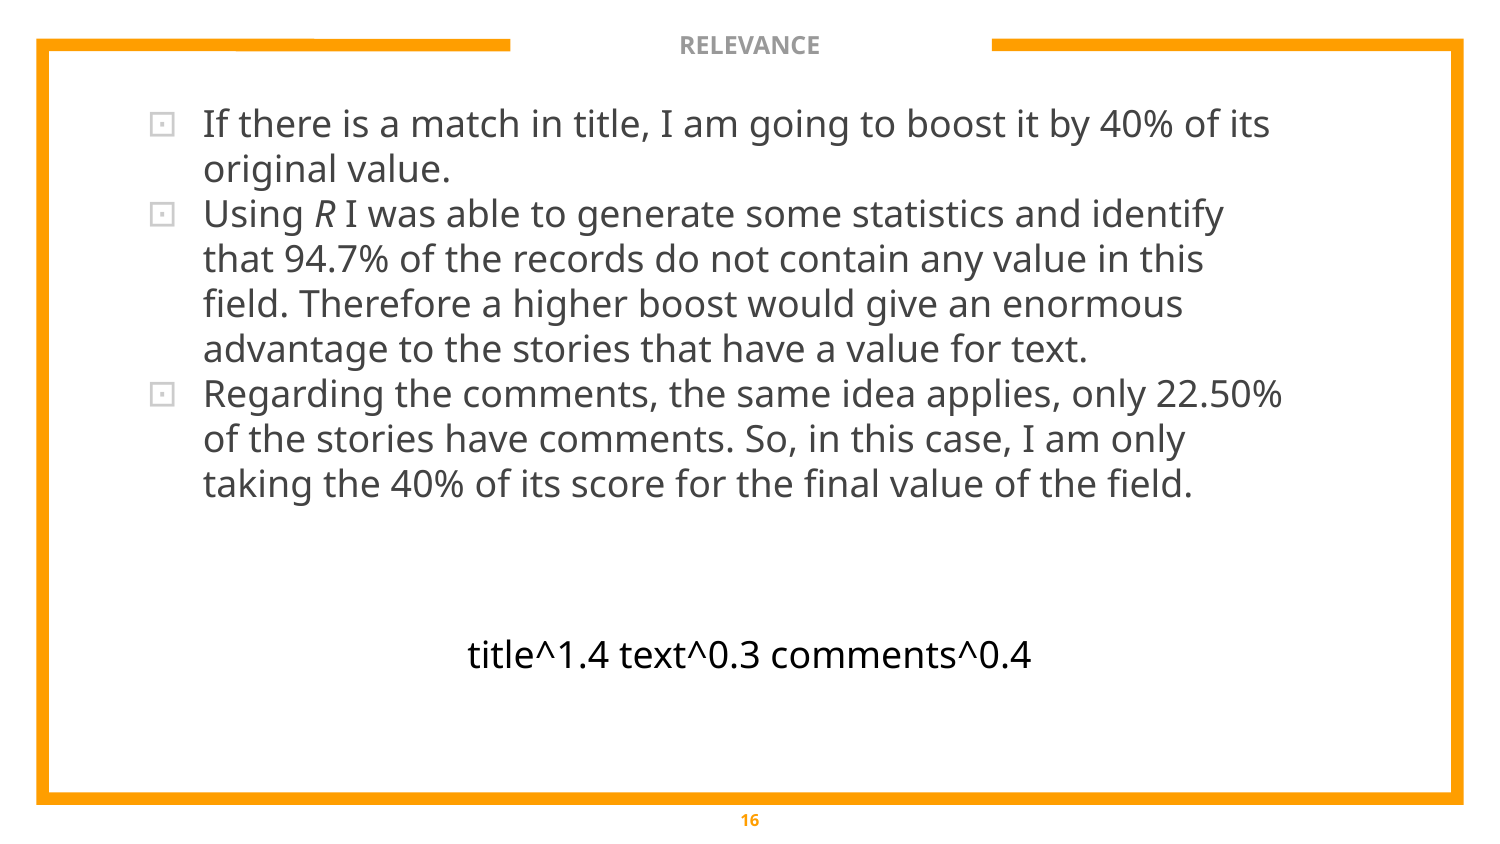

# RELEVANCE
If there is a match in title, I am going to boost it by 40% of its original value.
Using R I was able to generate some statistics and identify that 94.7% of the records do not contain any value in this field. Therefore a higher boost would give an enormous advantage to the stories that have a value for text.
Regarding the comments, the same idea applies, only 22.50% of the stories have comments. So, in this case, I am only taking the 40% of its score for the final value of the field.
title^1.4 text^0.3 comments^0.4